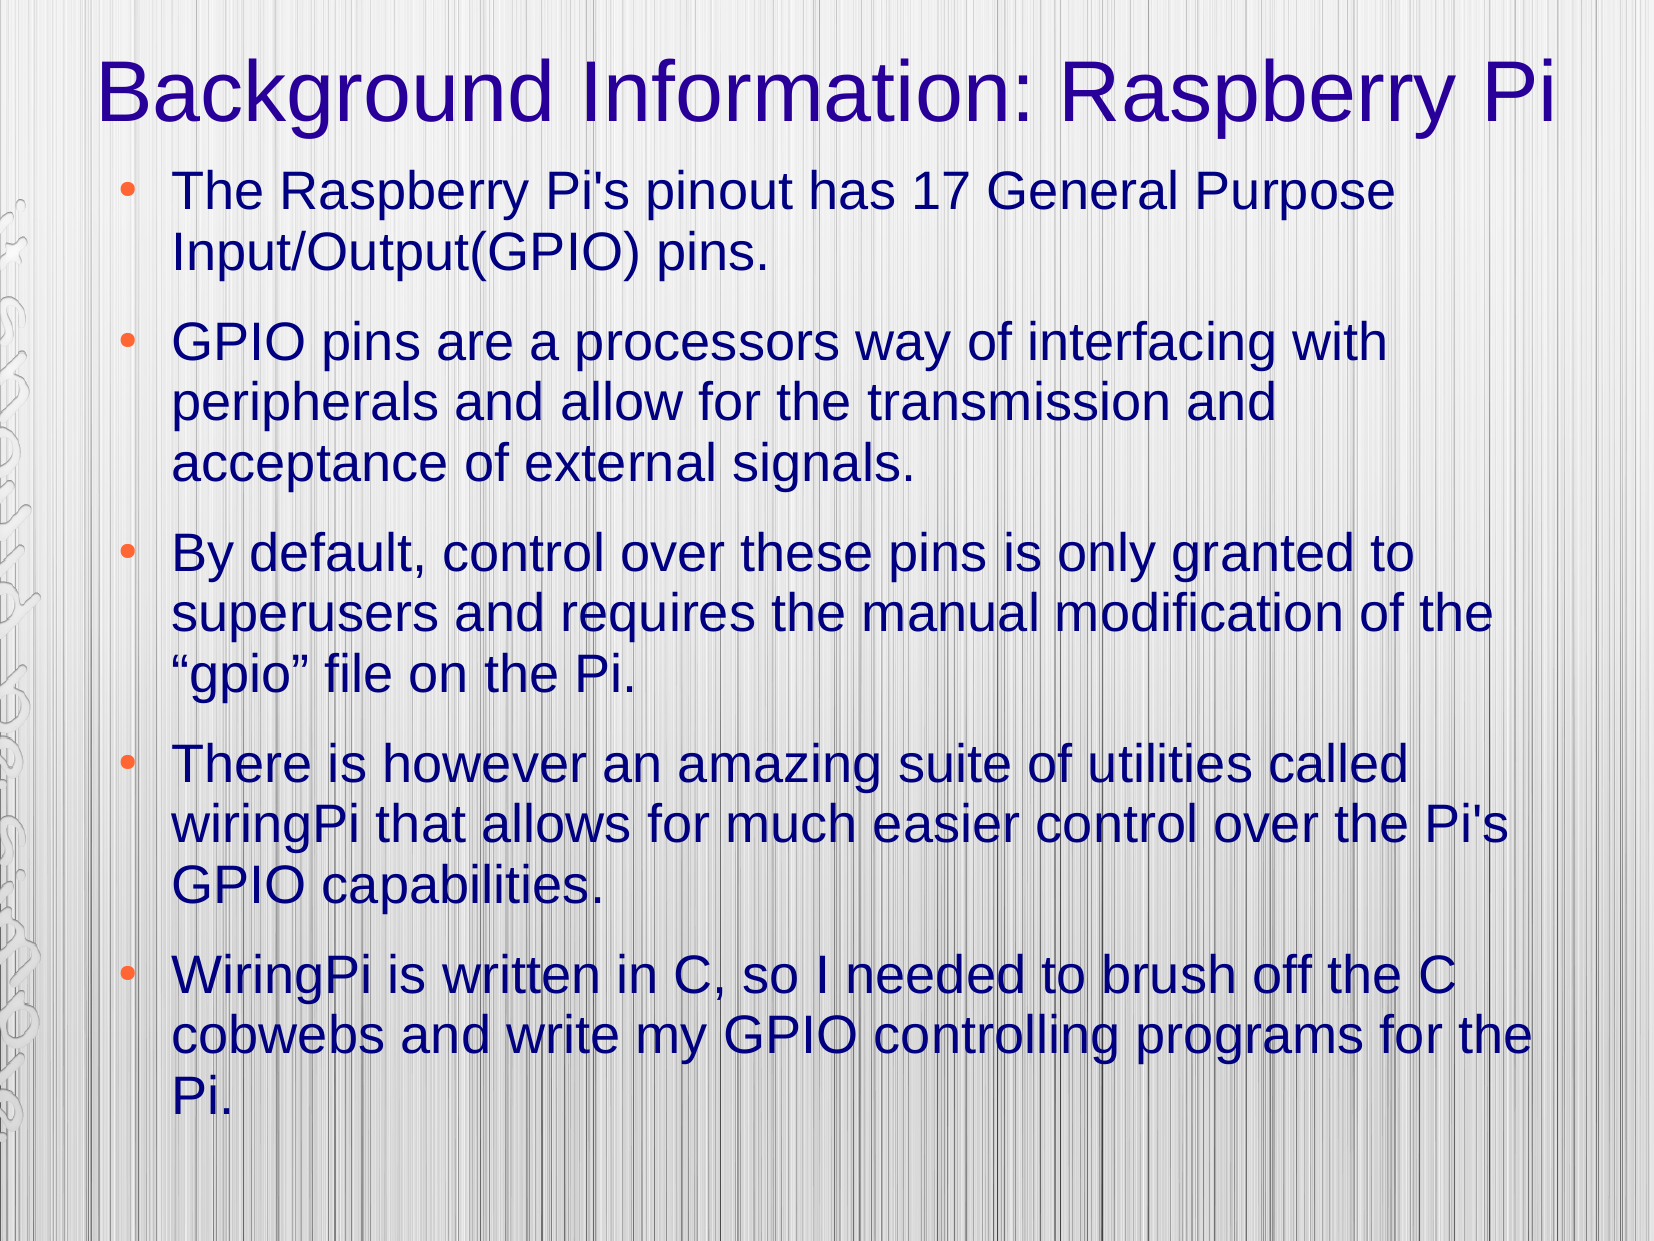

# Background Information: Raspberry Pi
The Raspberry Pi's pinout has 17 General Purpose Input/Output(GPIO) pins.
GPIO pins are a processors way of interfacing with peripherals and allow for the transmission and acceptance of external signals.
By default, control over these pins is only granted to superusers and requires the manual modification of the “gpio” file on the Pi.
There is however an amazing suite of utilities called wiringPi that allows for much easier control over the Pi's GPIO capabilities.
WiringPi is written in C, so I needed to brush off the C cobwebs and write my GPIO controlling programs for the Pi.